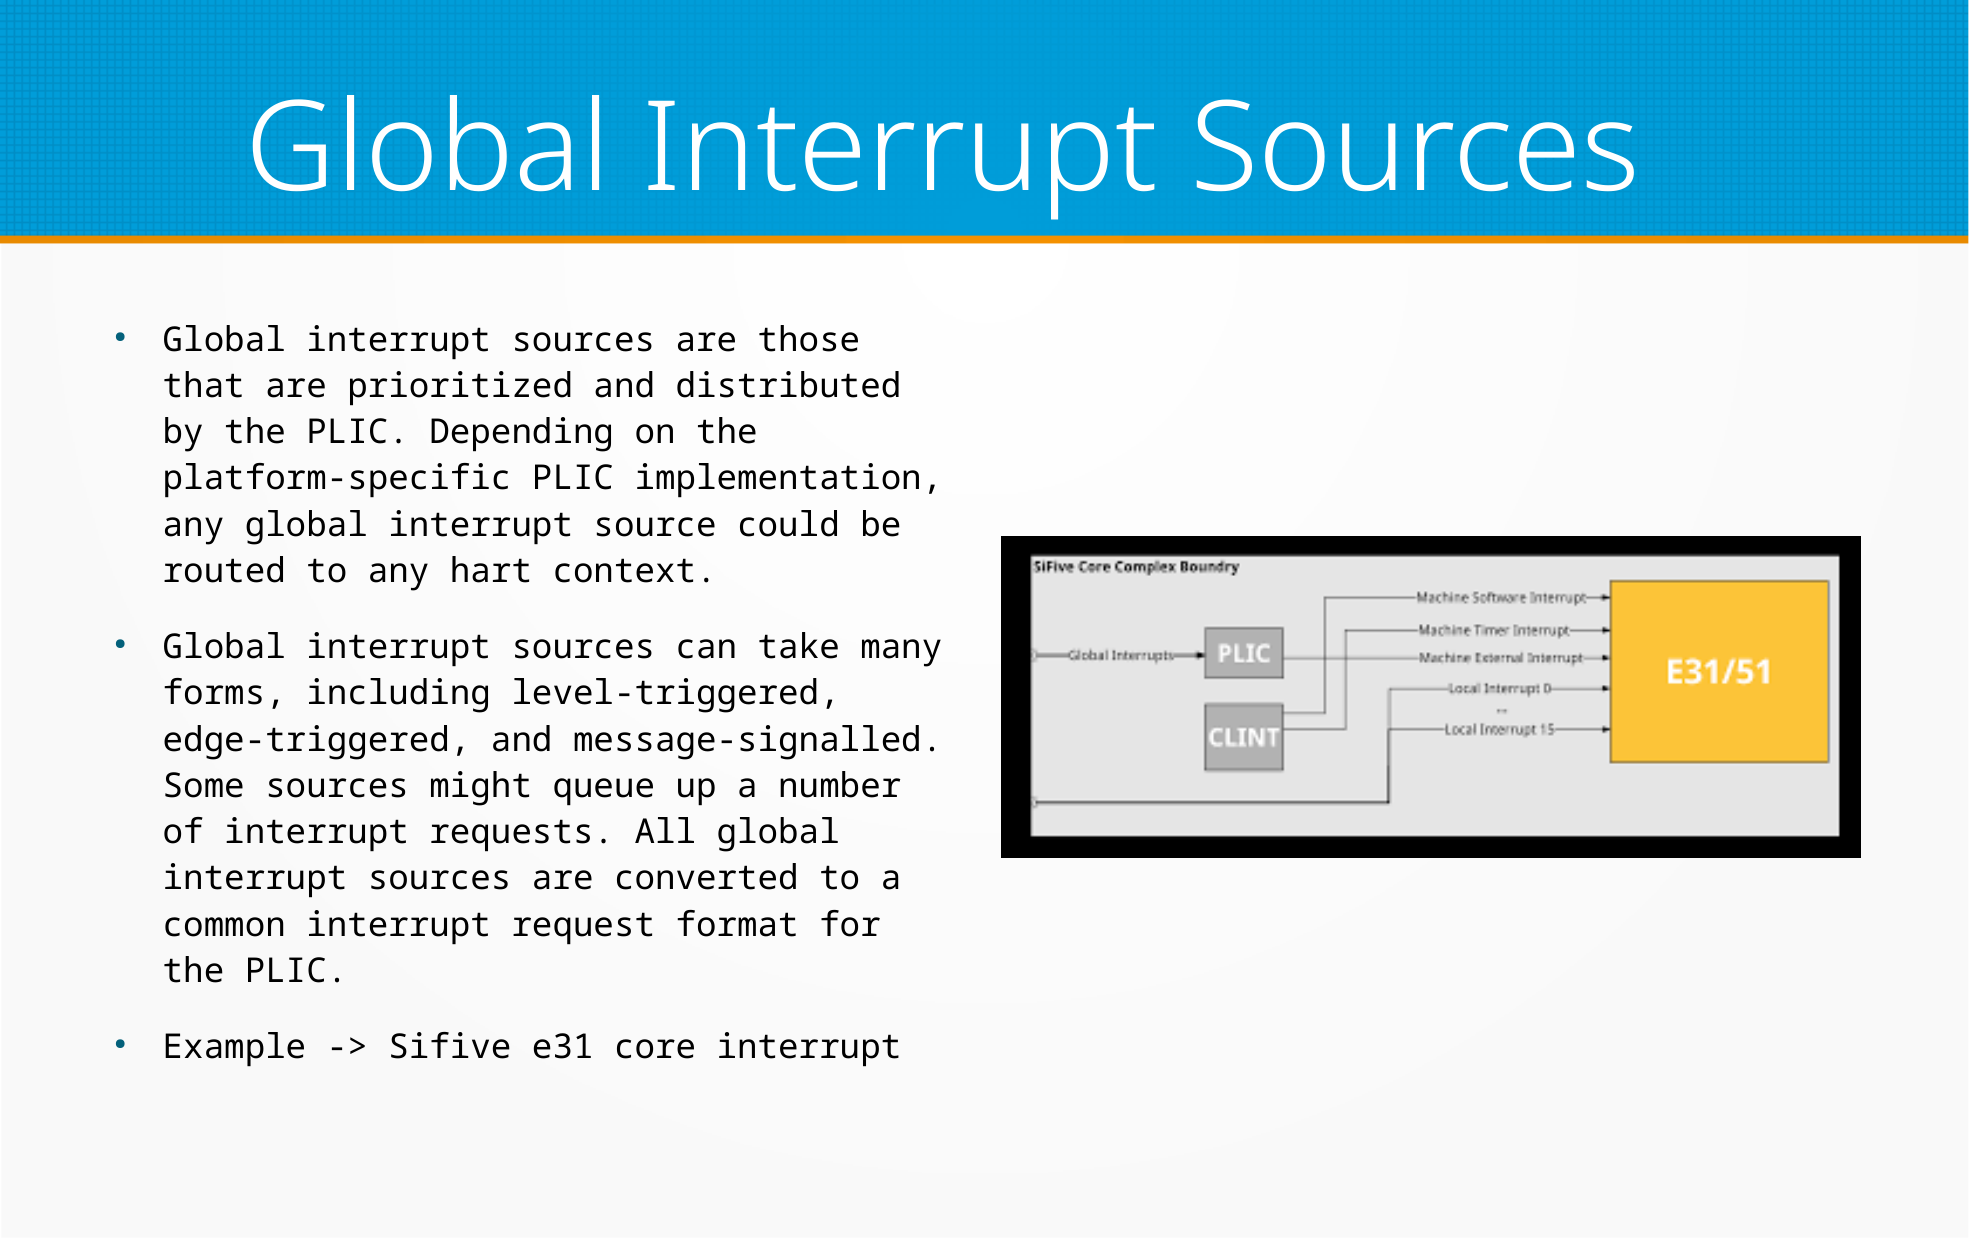

# Global Interrupt Sources
Global interrupt sources are those that are prioritized and distributed by the PLIC. Depending on the platform-specific PLIC implementation, any global interrupt source could be routed to any hart context.
Global interrupt sources can take many forms, including level-triggered, edge-triggered, and message-signalled. Some sources might queue up a number of interrupt requests. All global interrupt sources are converted to a common interrupt request format for the PLIC.
Example -> Sifive e31 core interrupt